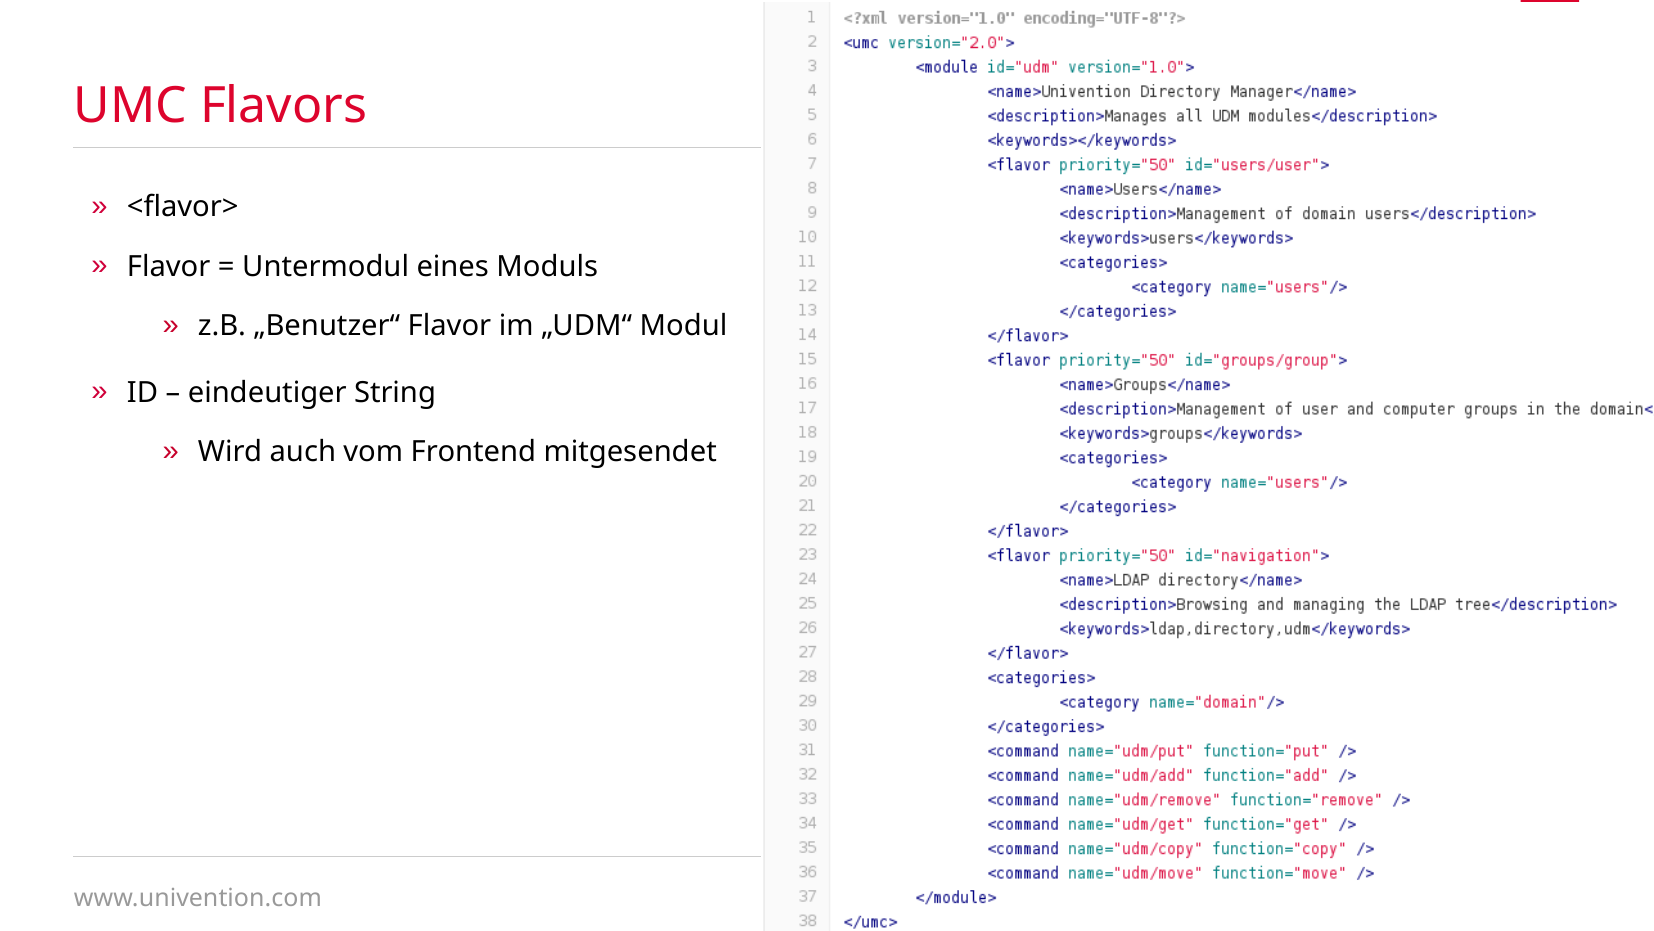

# UMC Flavors
<flavor>
Flavor = Untermodul eines Moduls
z.B. „Benutzer“ Flavor im „UDM“ Modul
ID – eindeutiger String
Wird auch vom Frontend mitgesendet